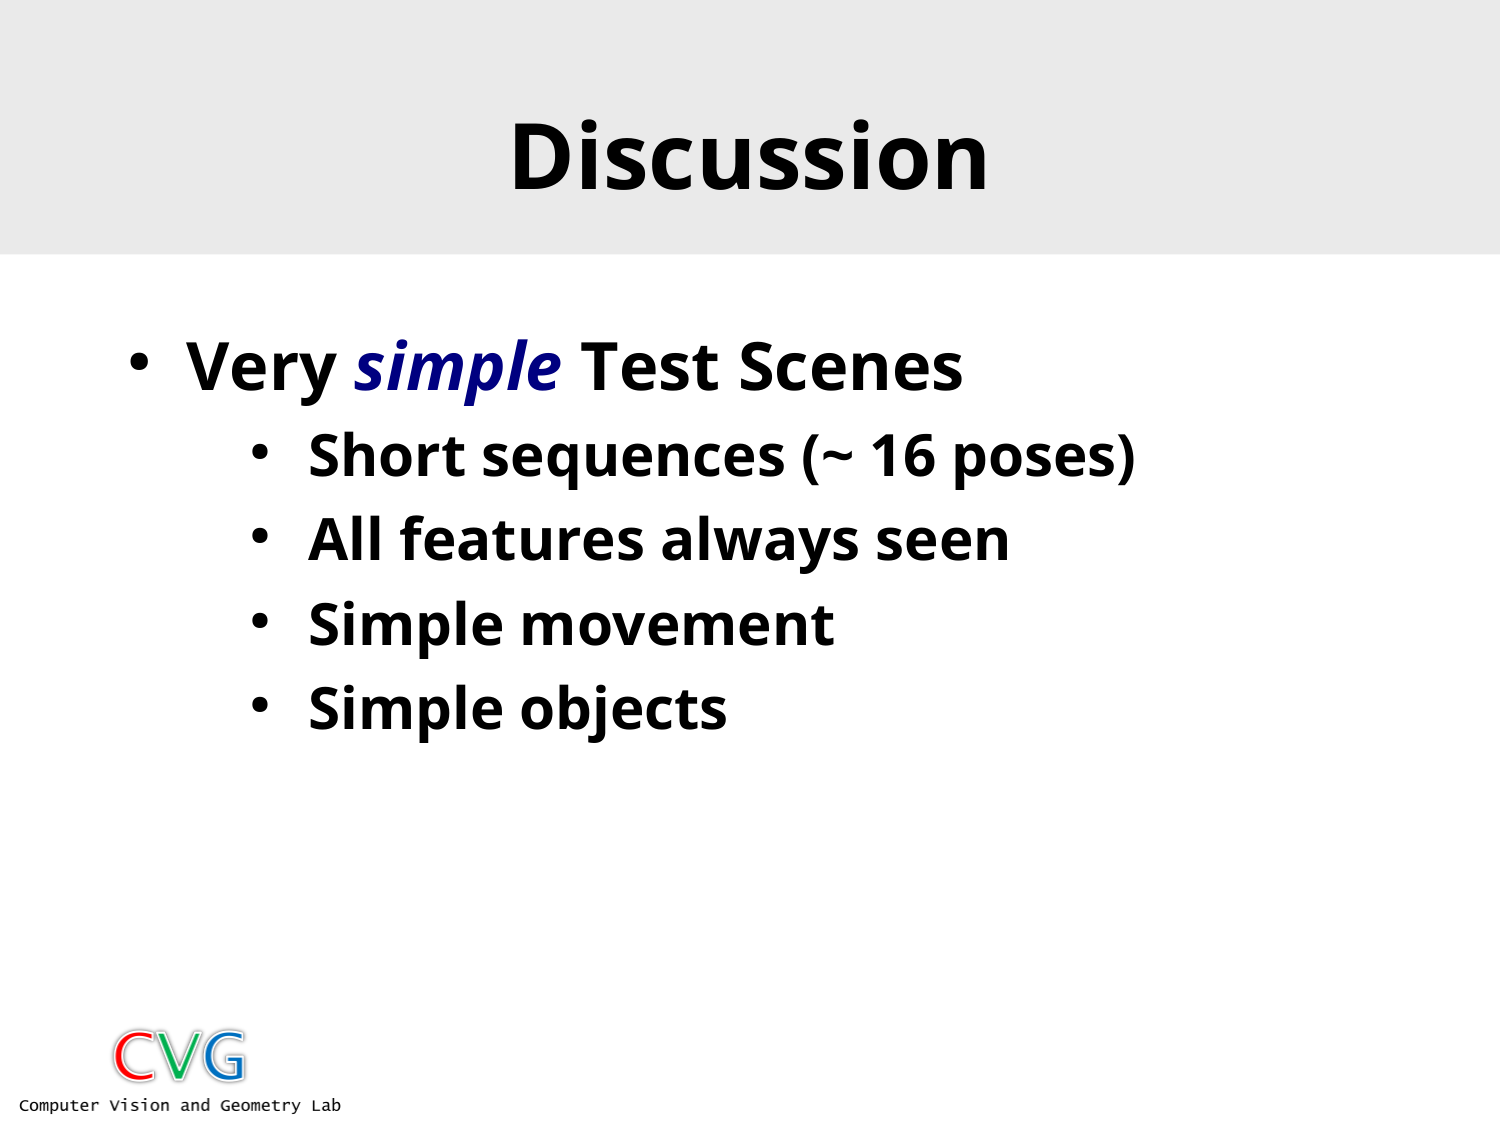

# Discussion
Very simple Test Scenes
Short sequences (~ 16 poses)
All features always seen
Simple movement
Simple objects